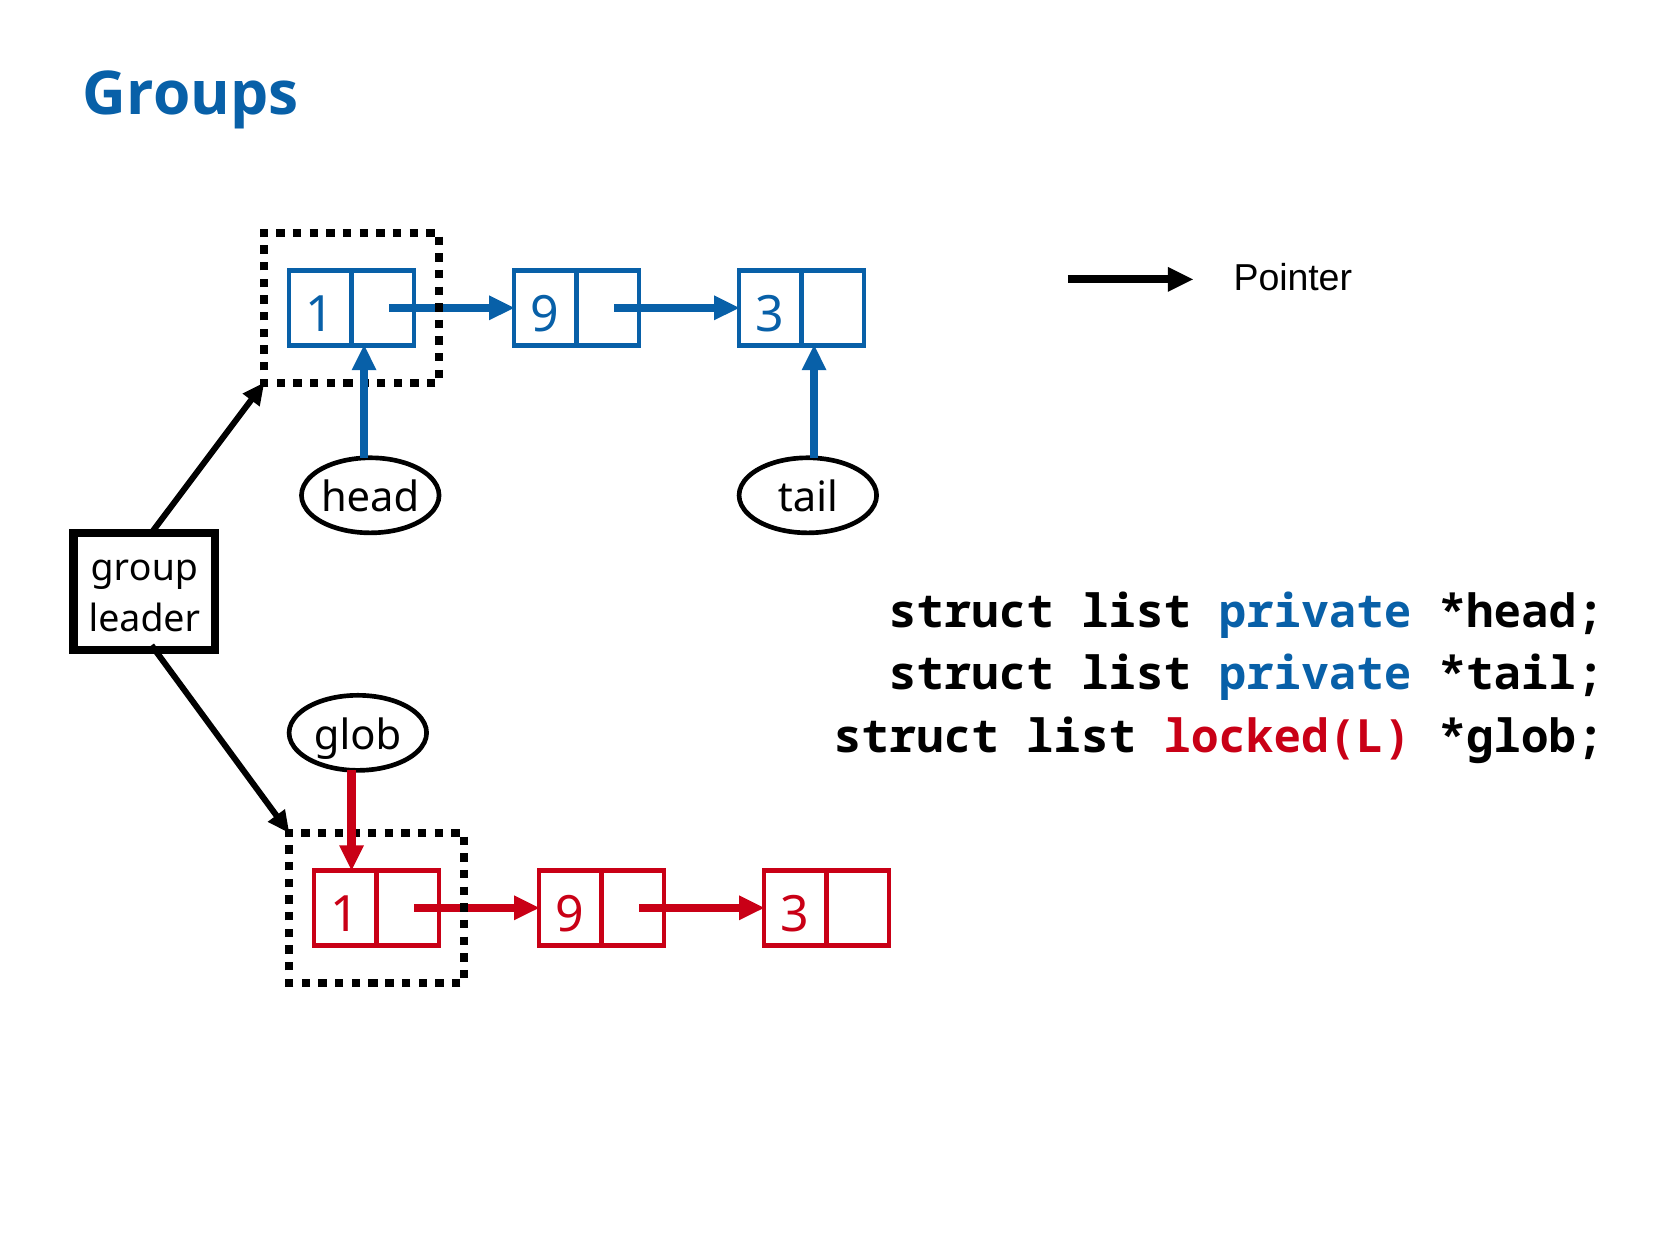

# Groups
Pointer
1
9
3
head
tail
group
leader
struct list private *head;
struct list private *tail;
 struct list locked(L) *glob;
glob
1
9
3